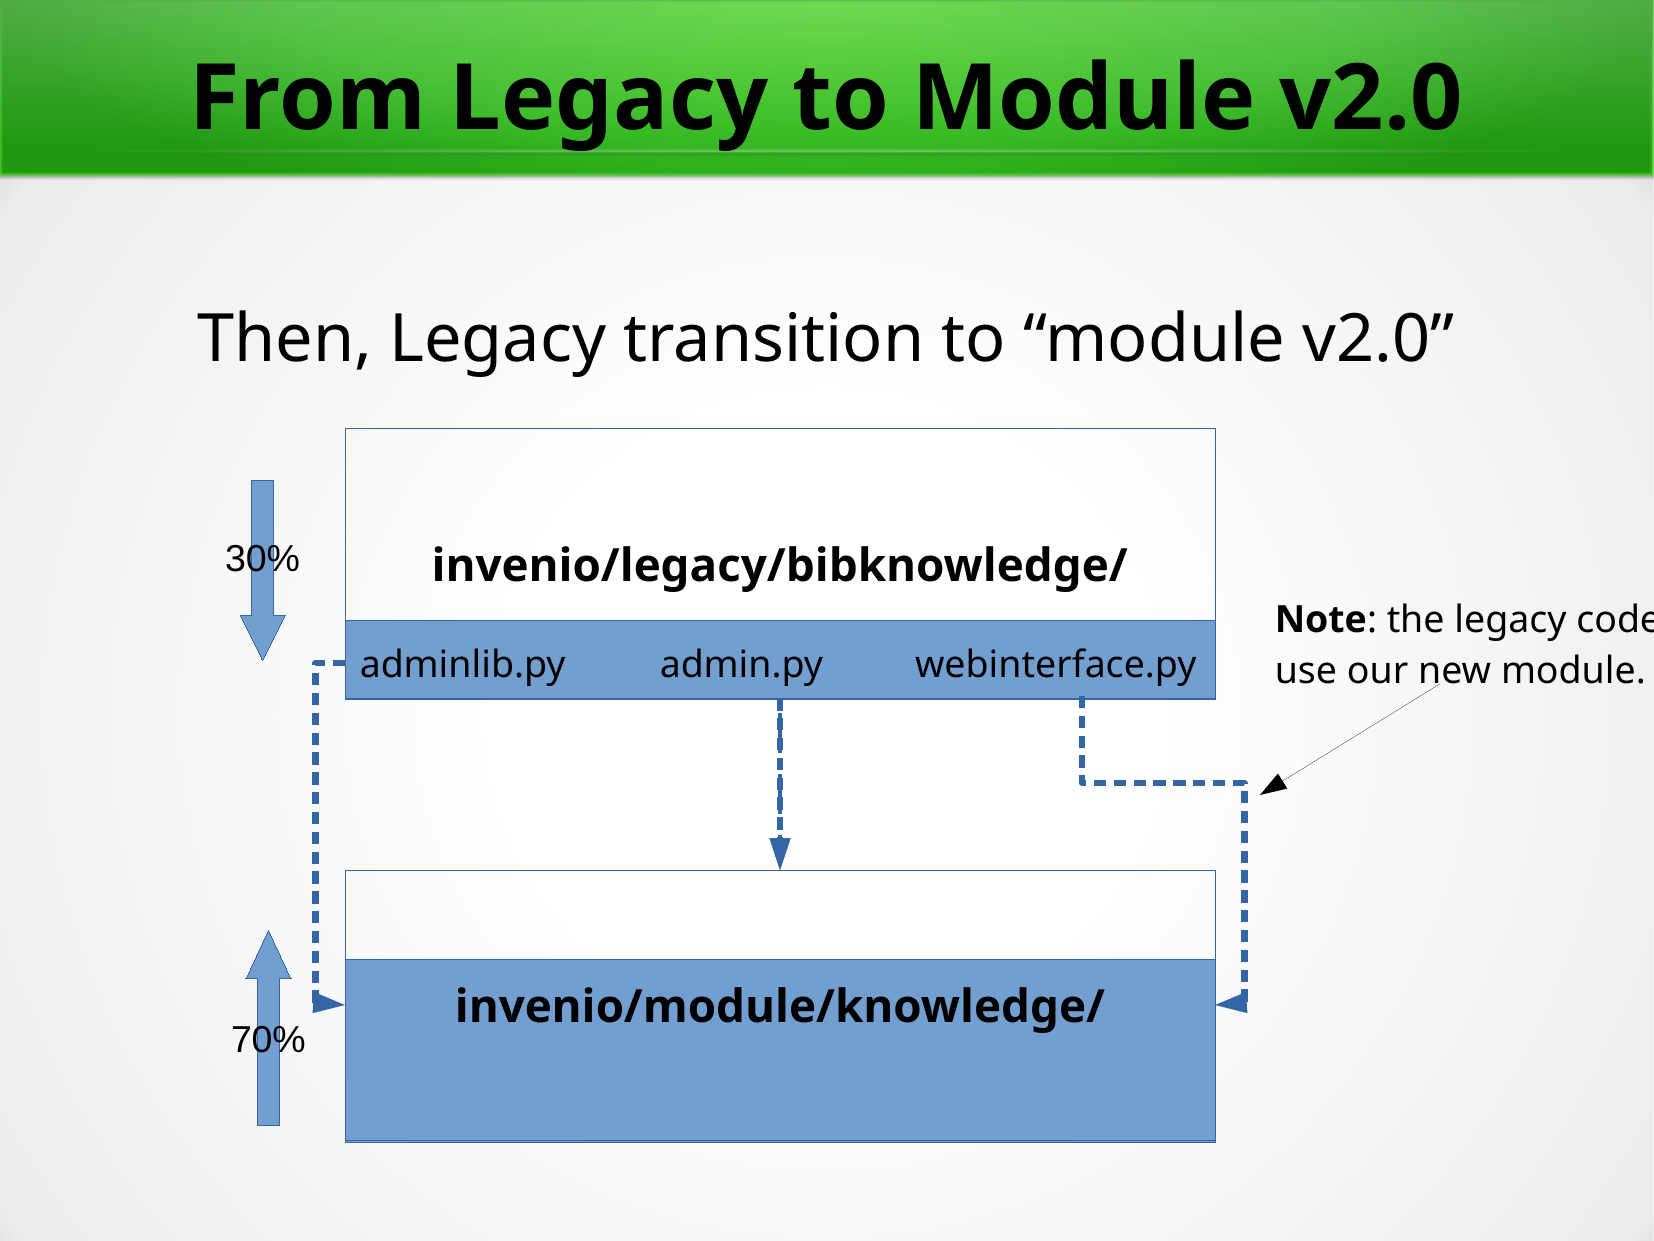

# From Legacy to Module v2.0
Then, Legacy transition to “module v2.0”
invenio/legacy/bibknowledge/
30%
Note: the legacy code
use our new module.
adminlib.py
admin.py
webinterface.py
invenio/module/knowledge/
70%